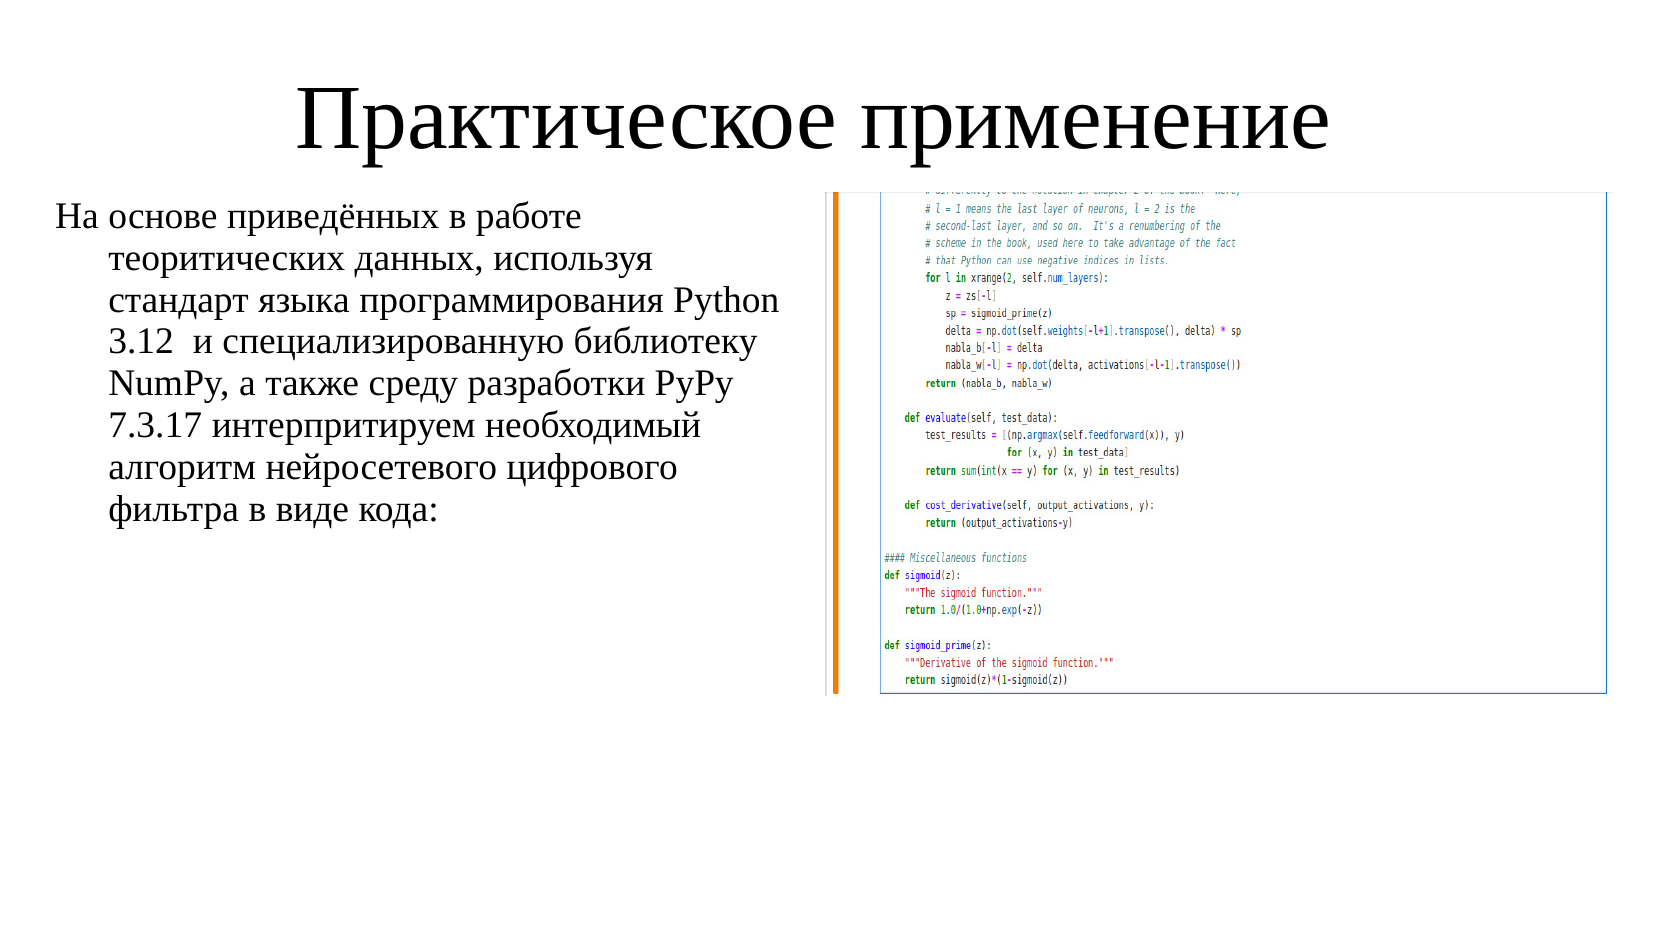

# Практическое применение
На основе приведённых в работе теоритических данных, используя стандарт языка программирования Python 3.12 и специализированную библиотеку NumPy, а также среду разработки PyPy 7.3.17 интерпритируем необходимый алгоритм нейросетевого цифрового фильтра в виде кода: